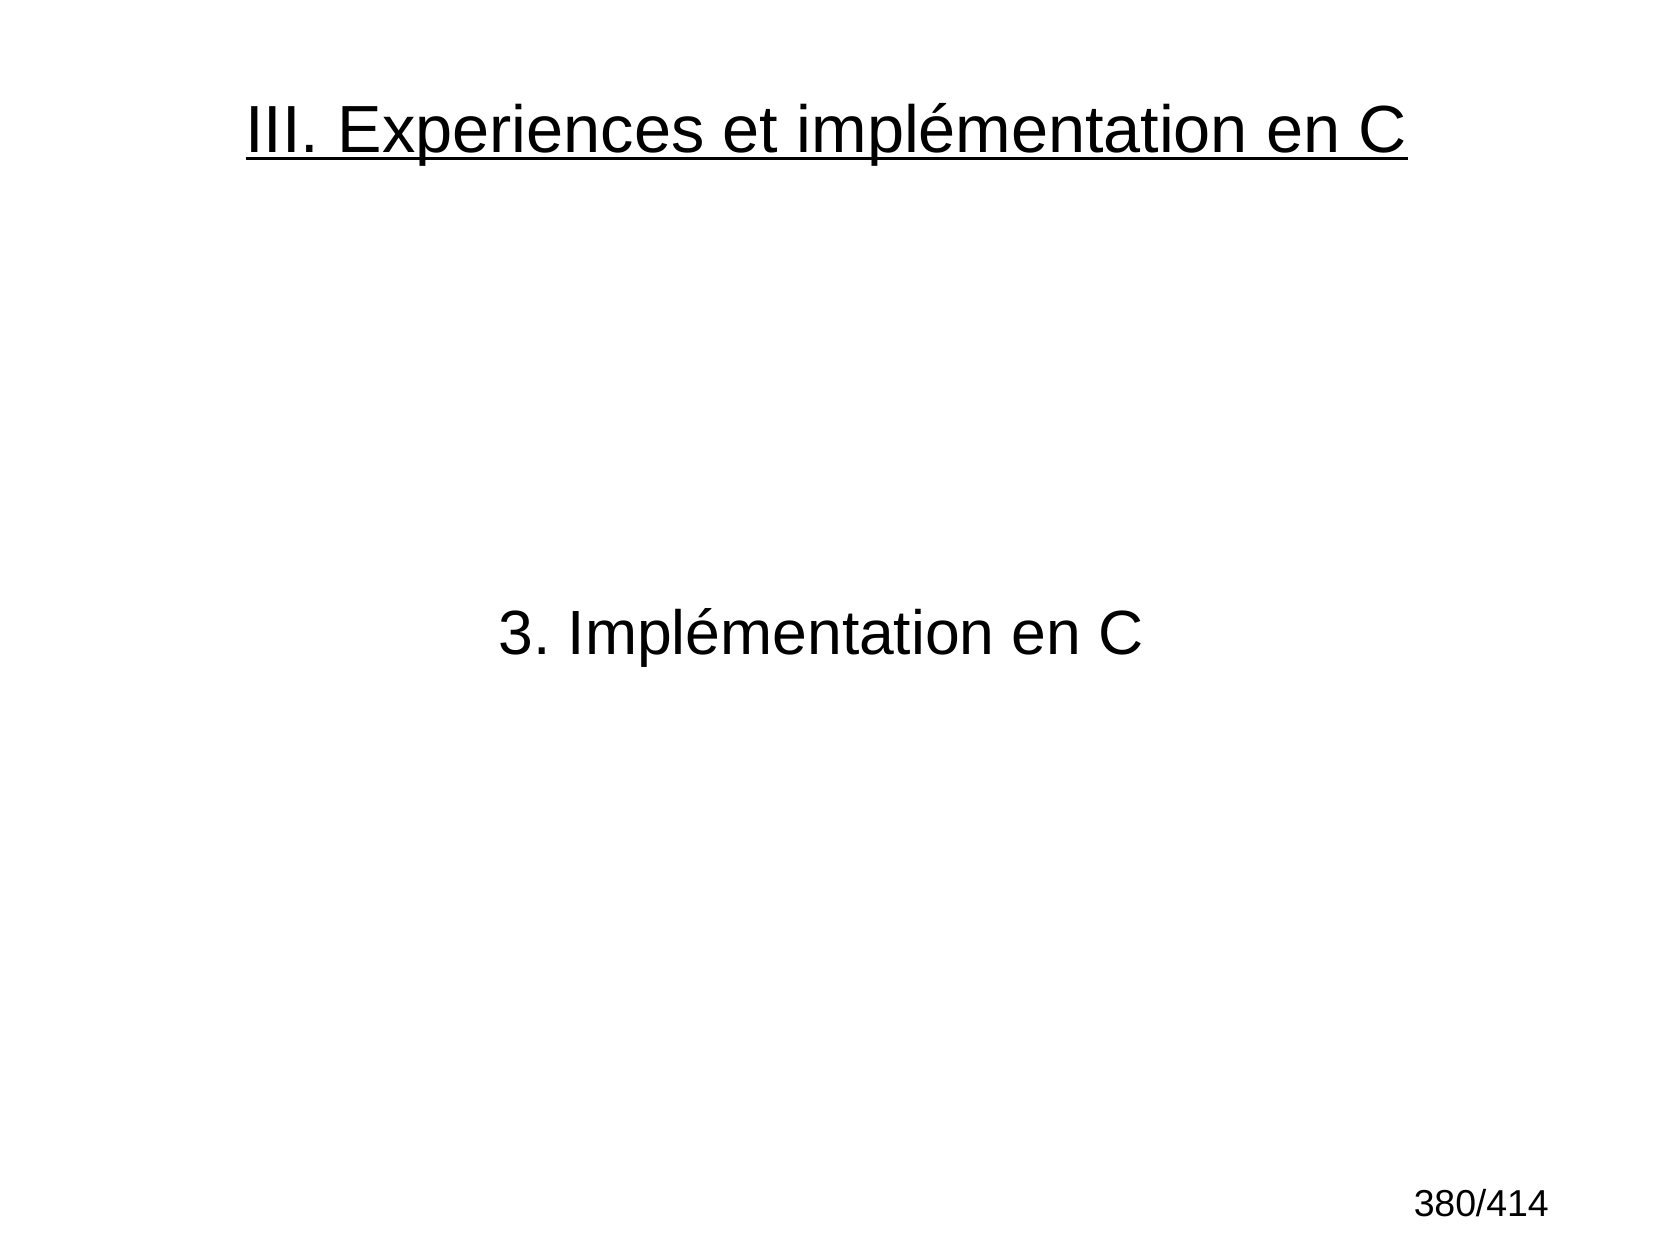

# III. Experiences et implémentation en C
3. Implémentation en C